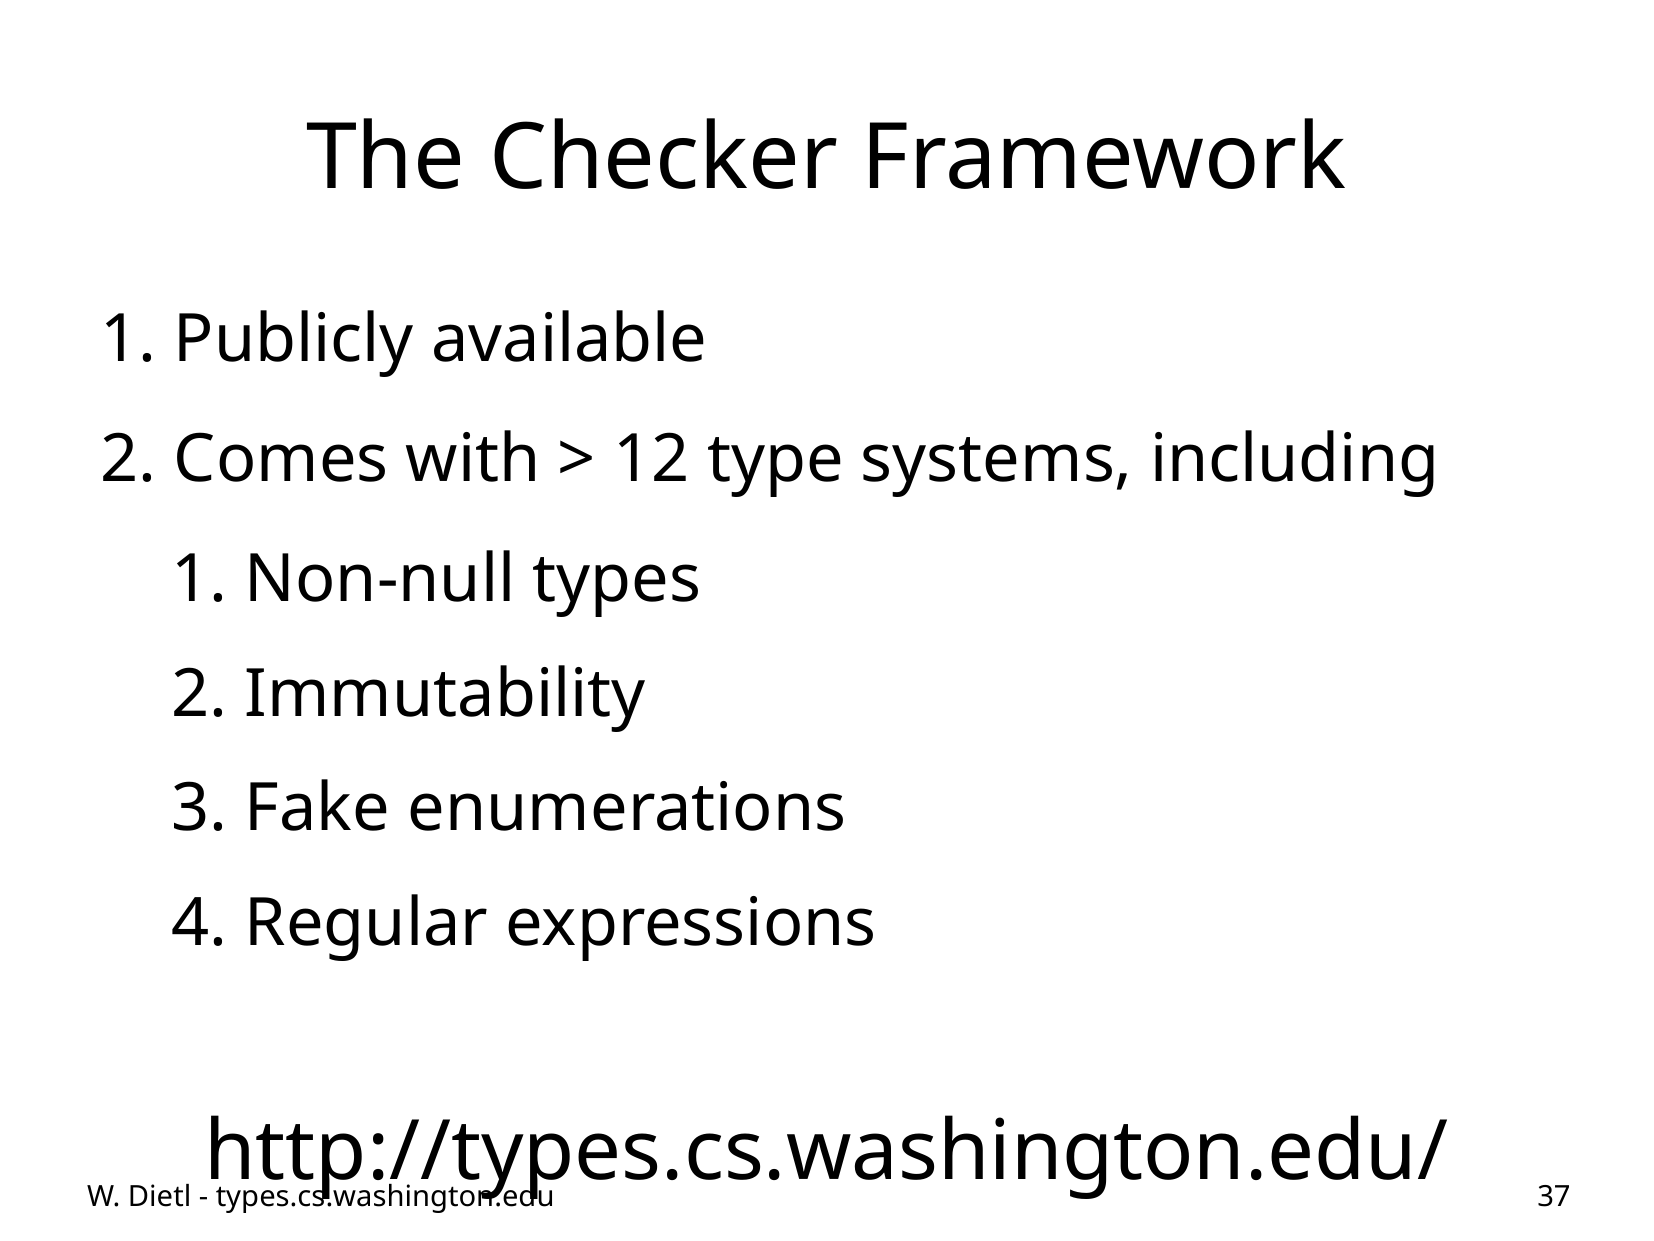

# The Checker Framework
Publicly available
Comes with > 12 type systems, including
Non-null types
Immutability
Fake enumerations
Regular expressions
http://types.cs.washington.edu/
W. Dietl - types.cs.washington.edu
37